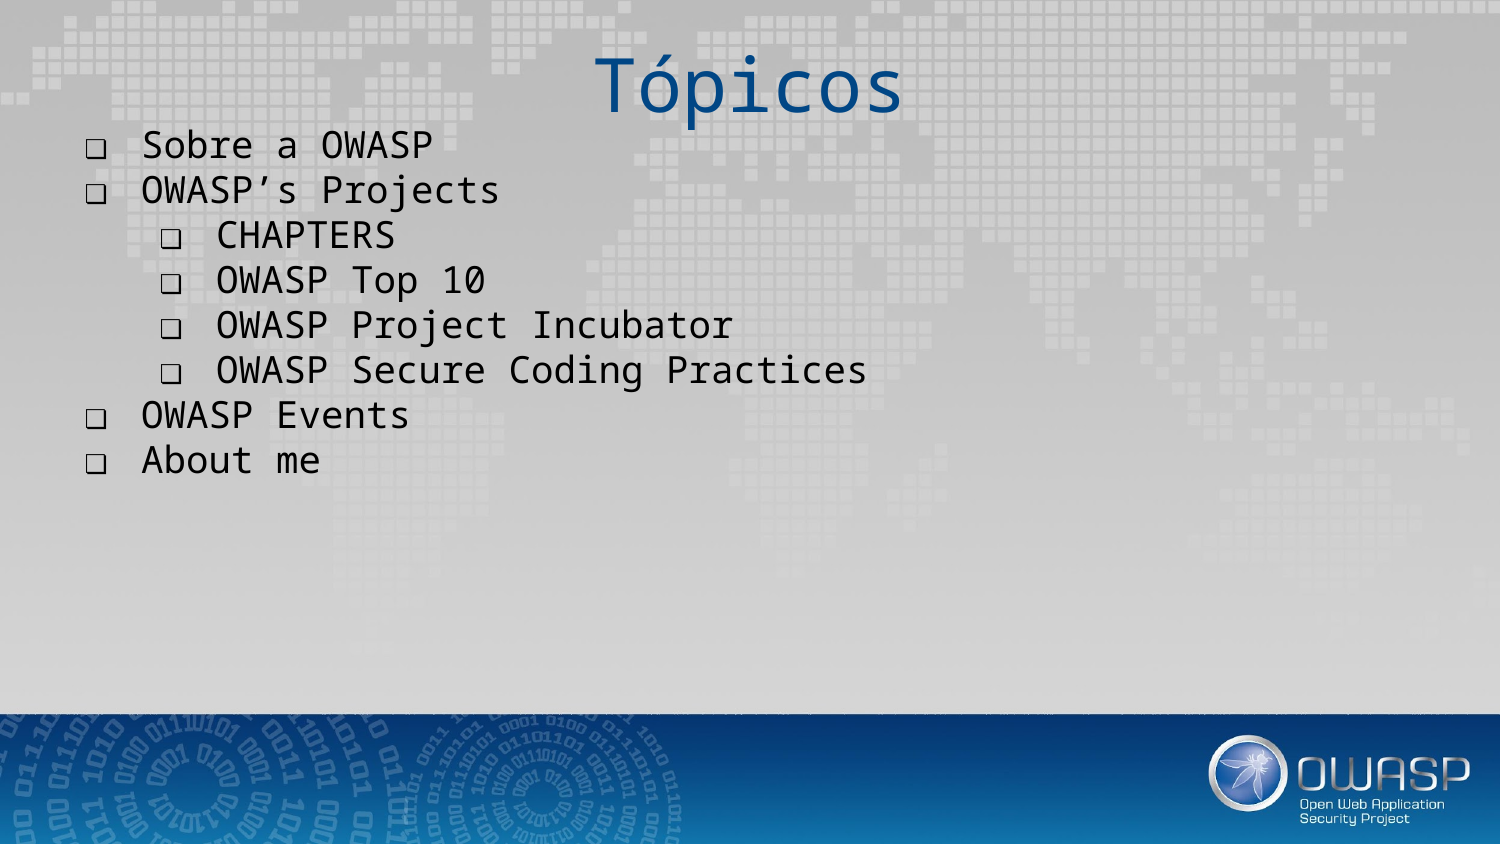

# Tópicos
Sobre a OWASP
OWASP’s Projects
CHAPTERS
OWASP Top 10
OWASP Project Incubator
OWASP Secure Coding Practices
OWASP Events
About me